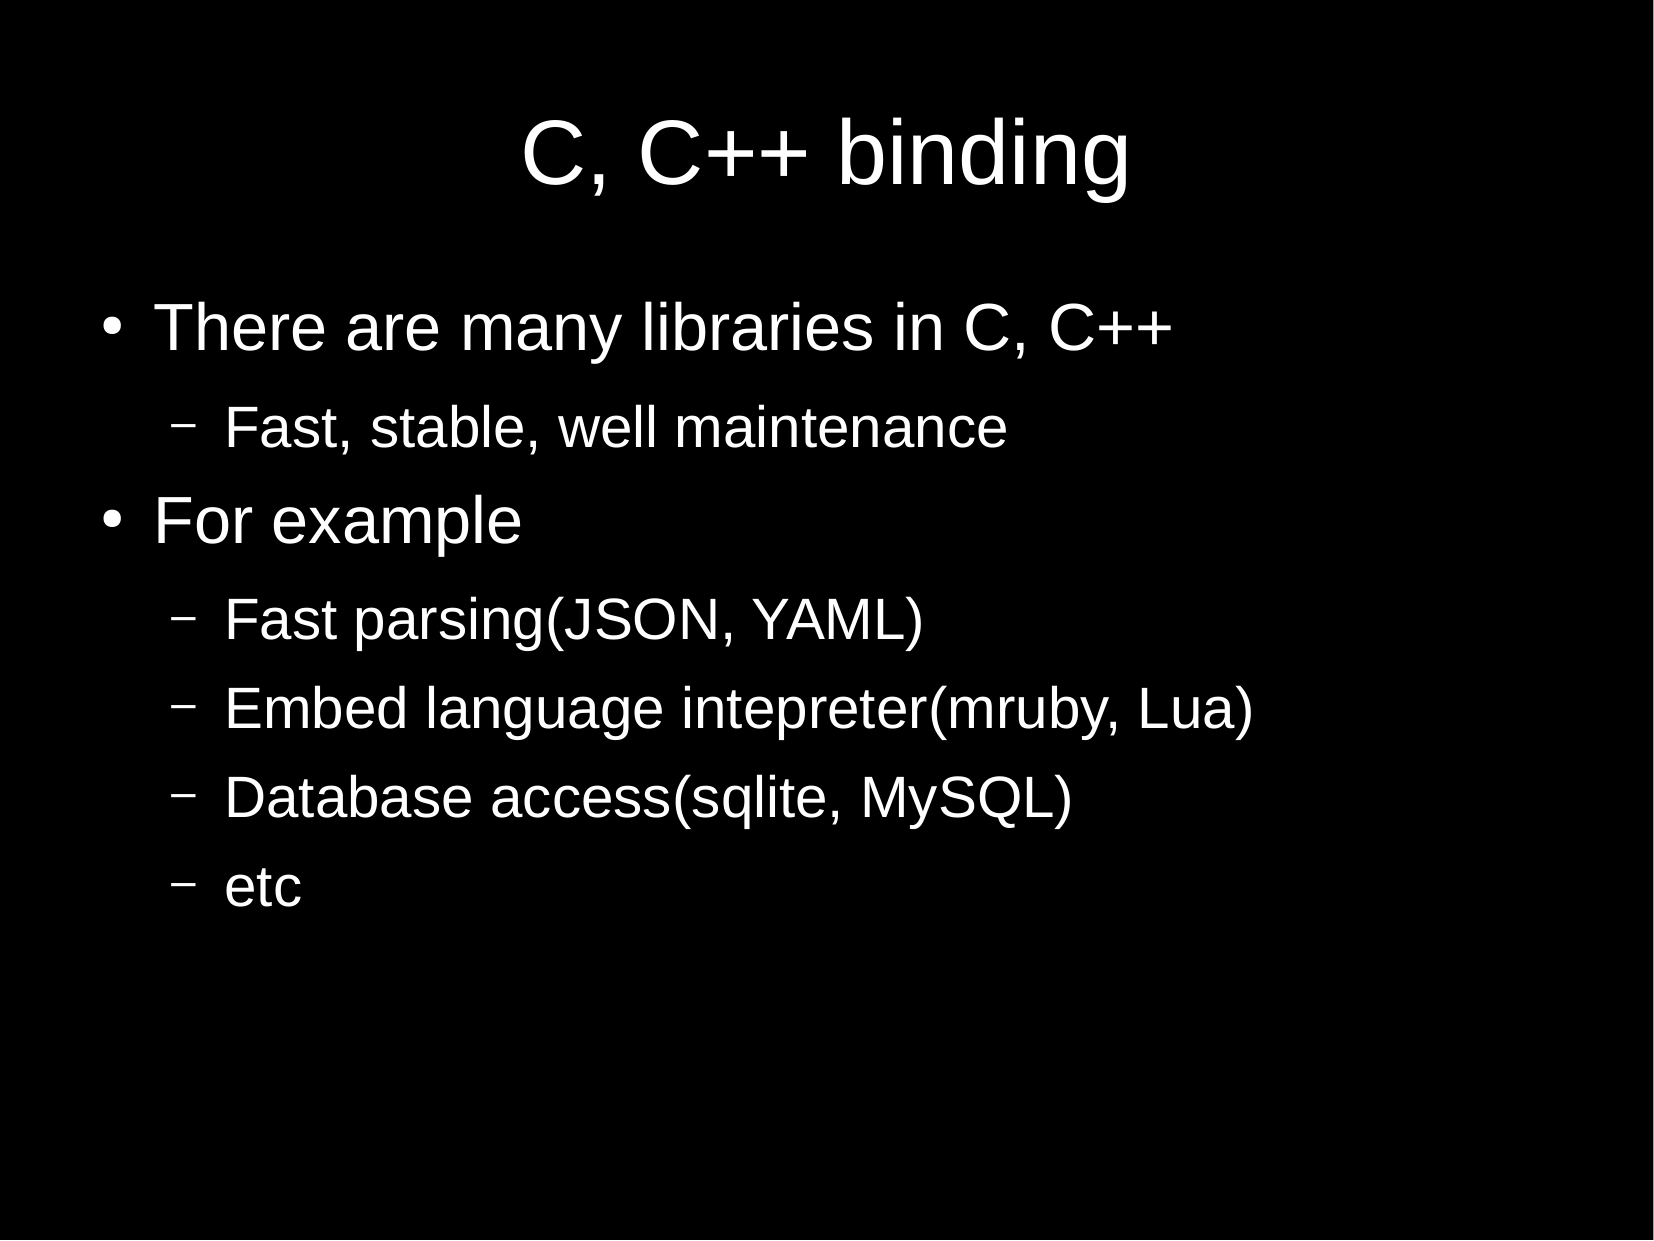

# C, C++ binding
There are many libraries in C, C++
Fast, stable, well maintenance
For example
Fast parsing(JSON, YAML)
Embed language intepreter(mruby, Lua)
Database access(sqlite, MySQL)
etc